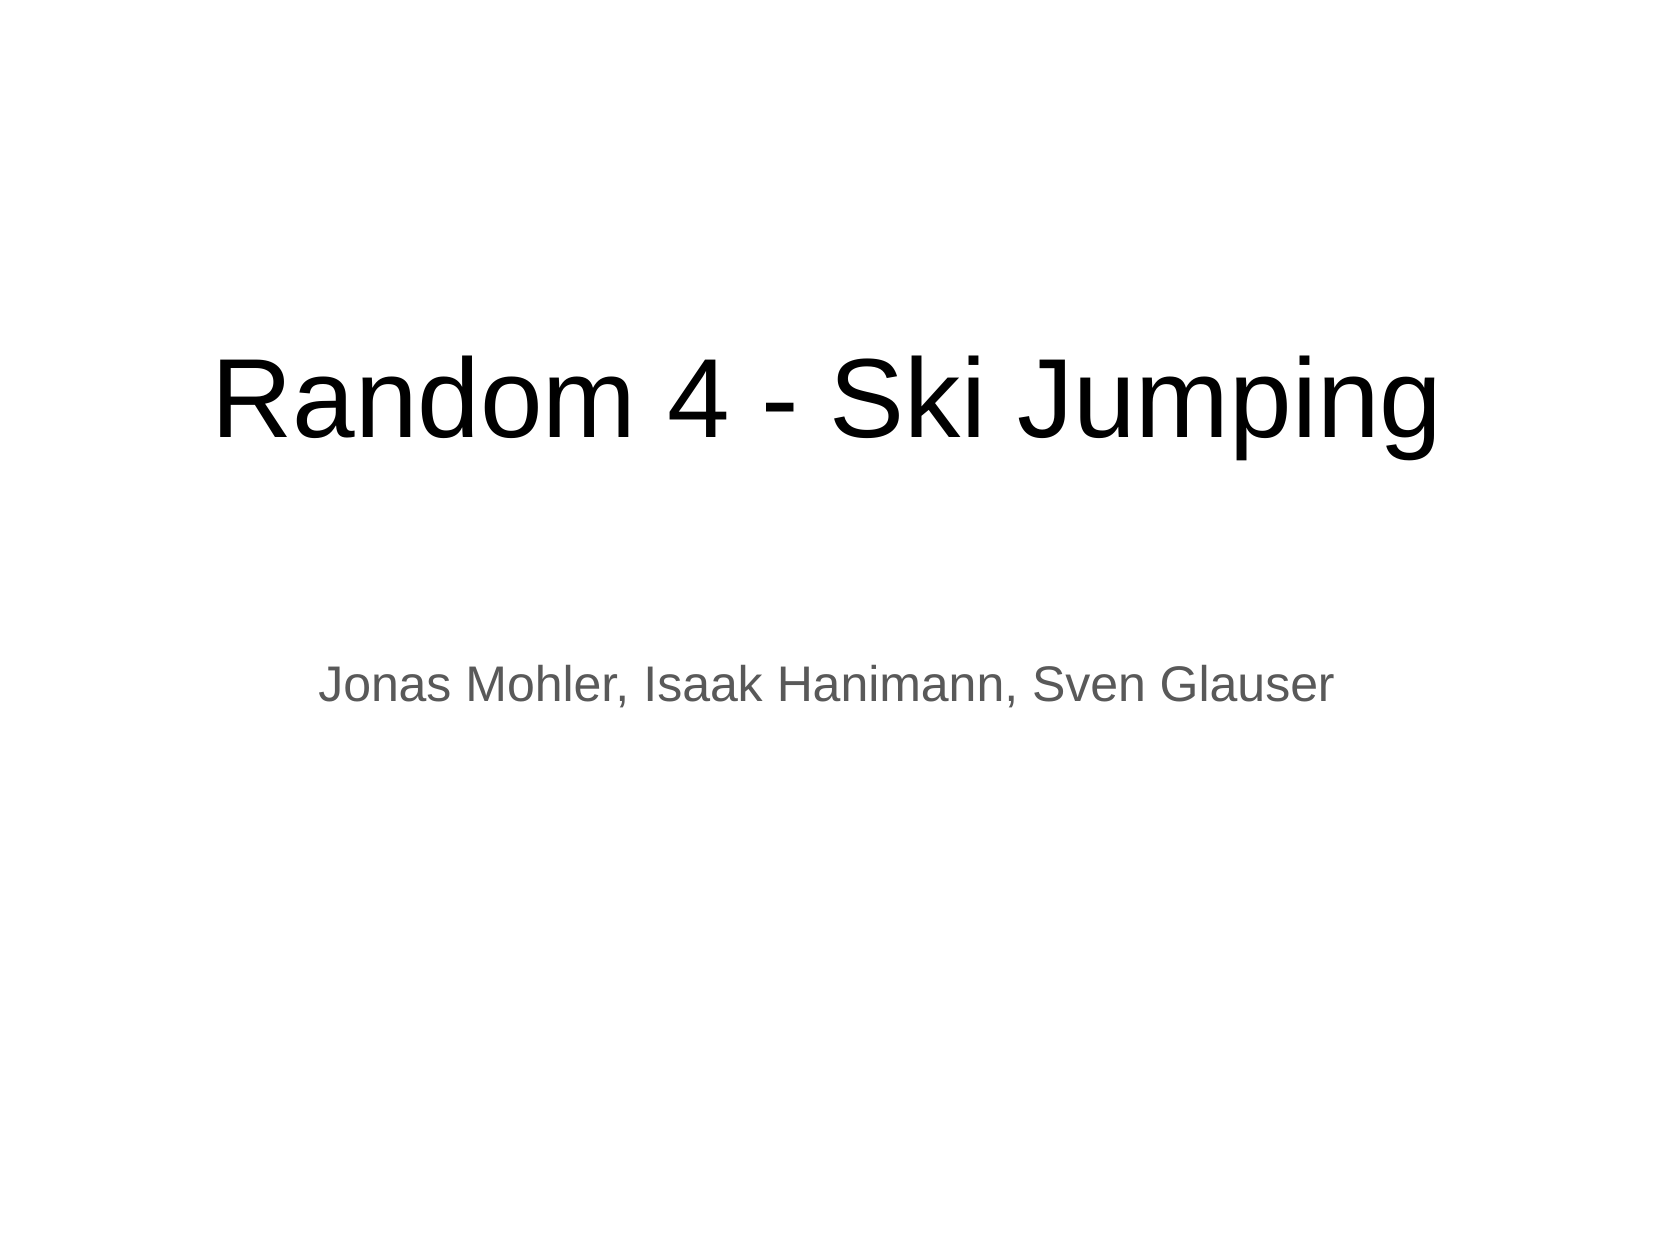

# Random 4 - Ski Jumping
Jonas Mohler, Isaak Hanimann, Sven Glauser